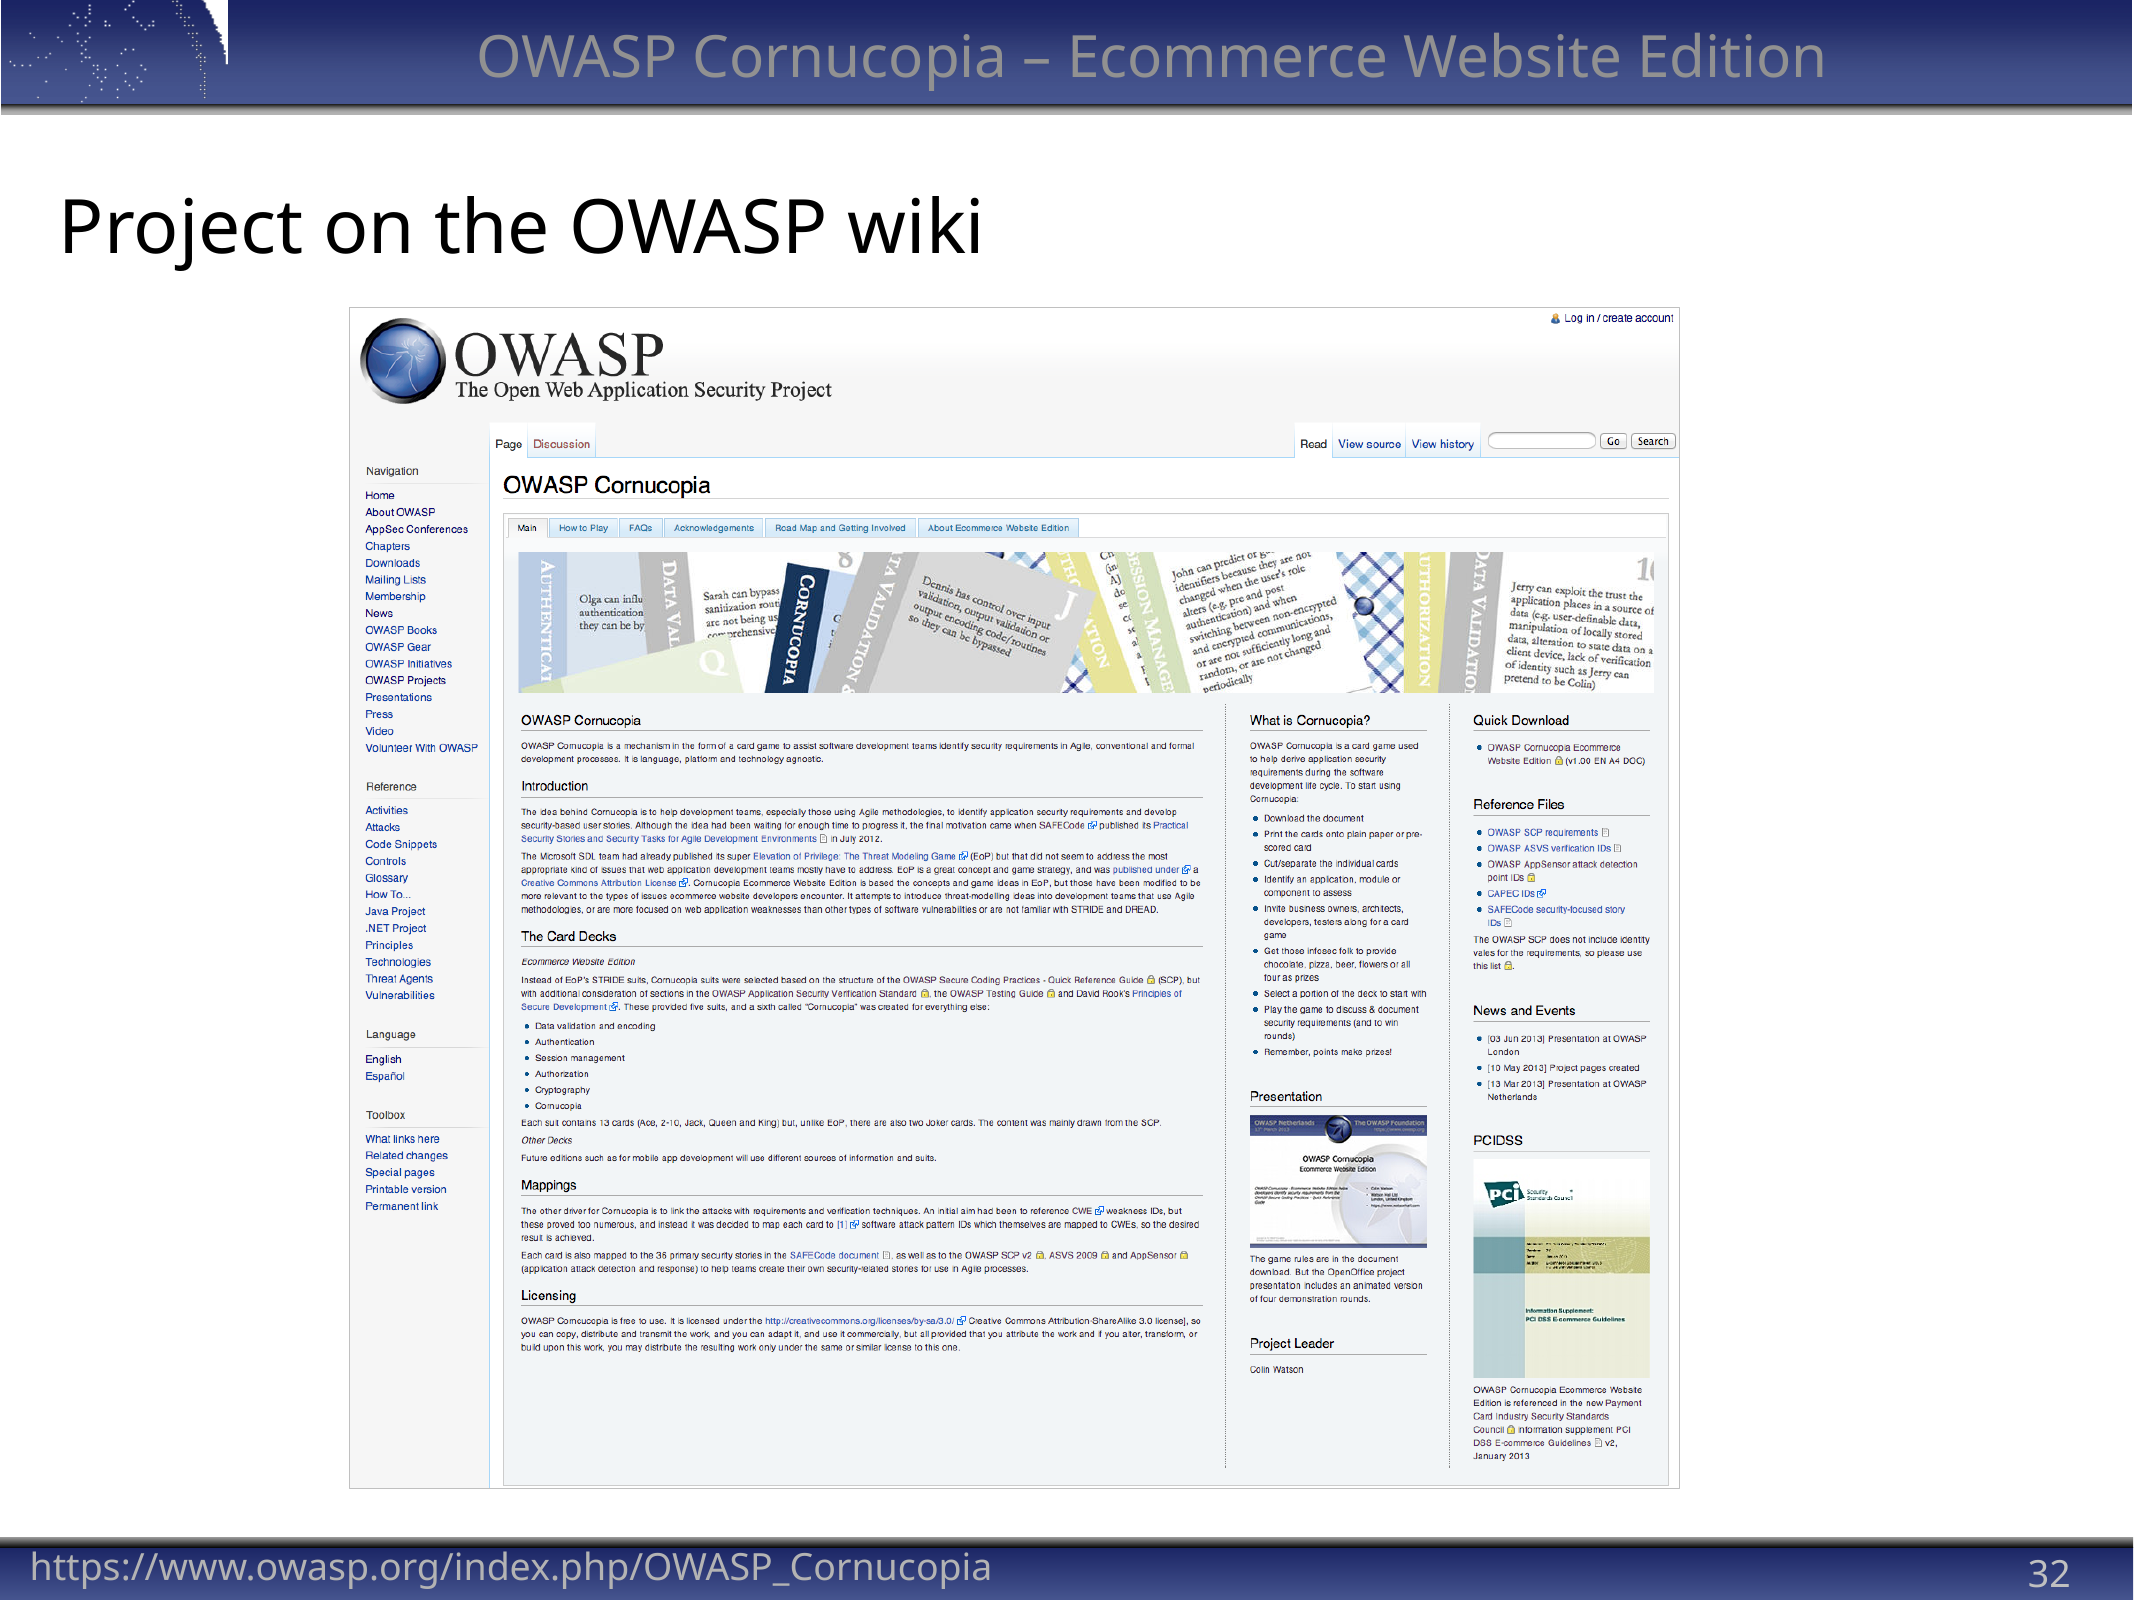

# Project on the OWASP wiki
https://www.owasp.org/index.php/OWASP_Cornucopia